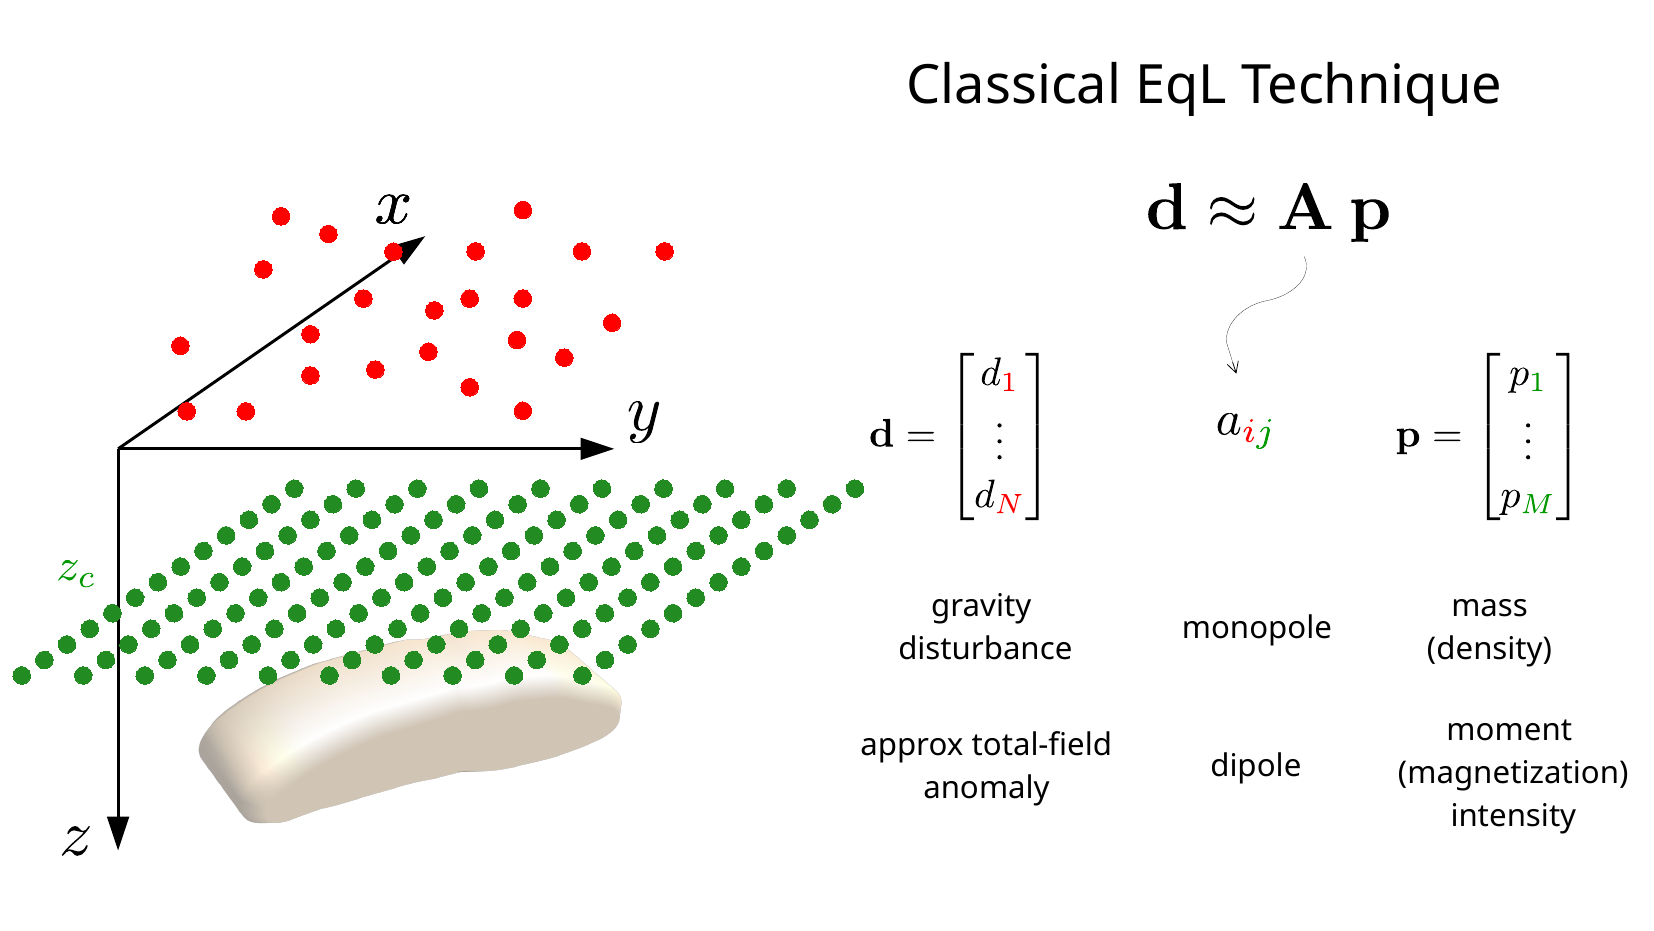

Classical EqL Technique
gravity
disturbance
mass
(density)
monopole
moment
(magnetization)
intensity
approx total-field
anomaly
dipole